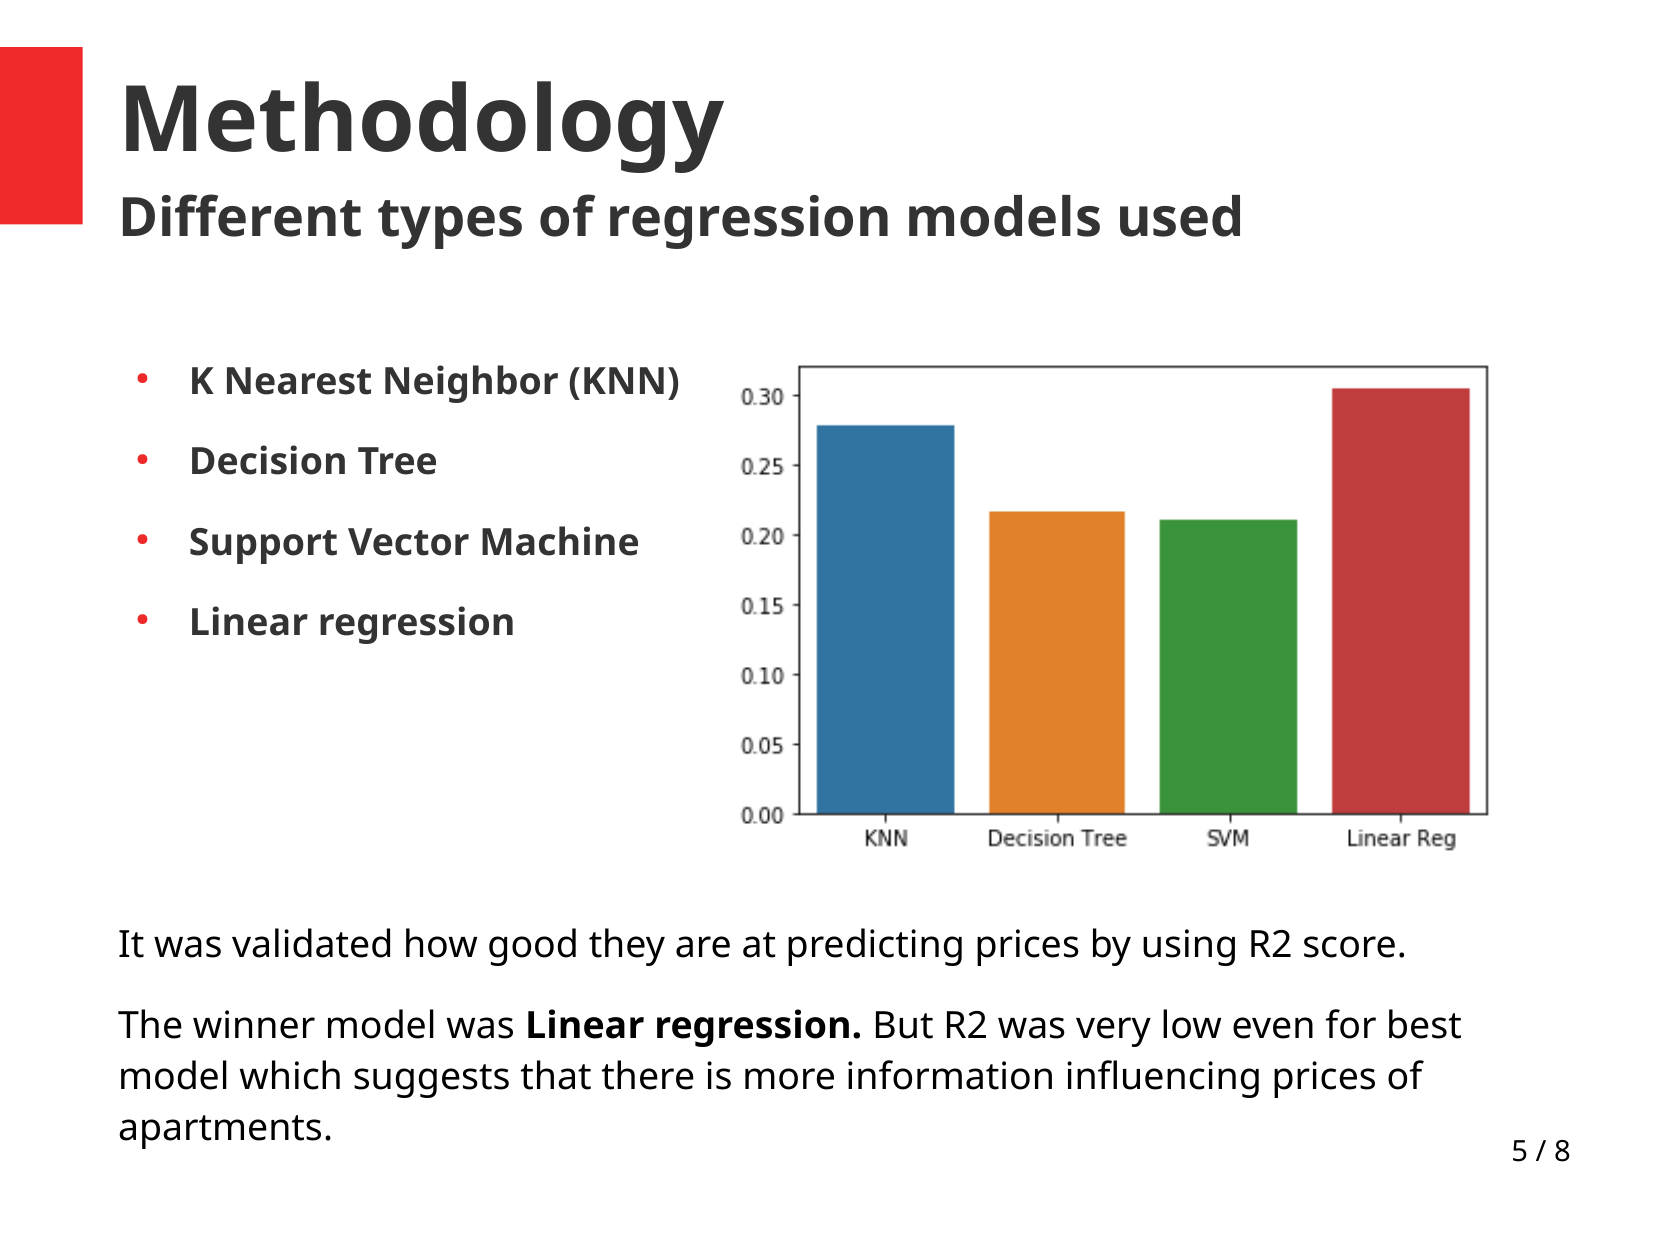

# Methodology Different types of regression models used
K Nearest Neighbor (KNN)
Decision Tree
Support Vector Machine
Linear regression
It was validated how good they are at predicting prices by using R2 score.
The winner model was Linear regression. But R2 was very low even for best model which suggests that there is more information influencing prices of apartments.
5